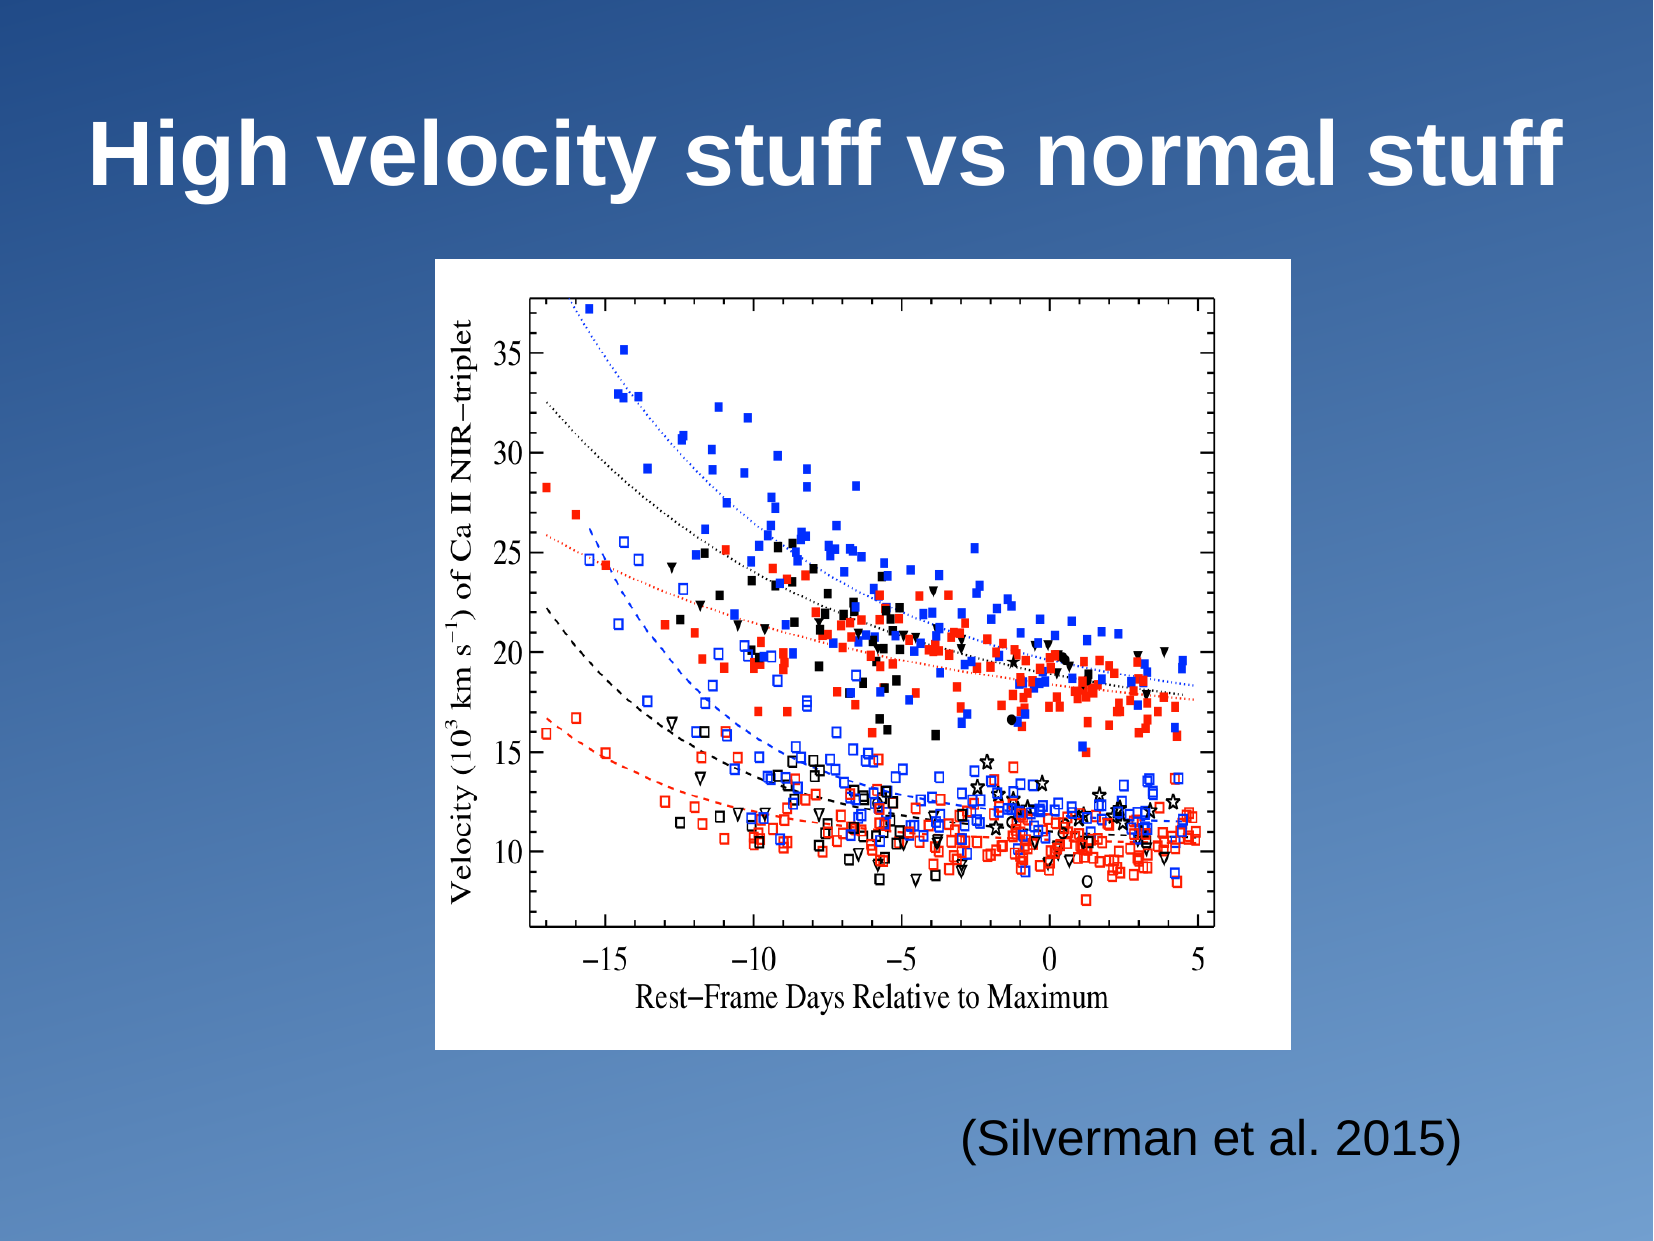

# High velocity stuff vs normal stuff
(Silverman et al. 2015)